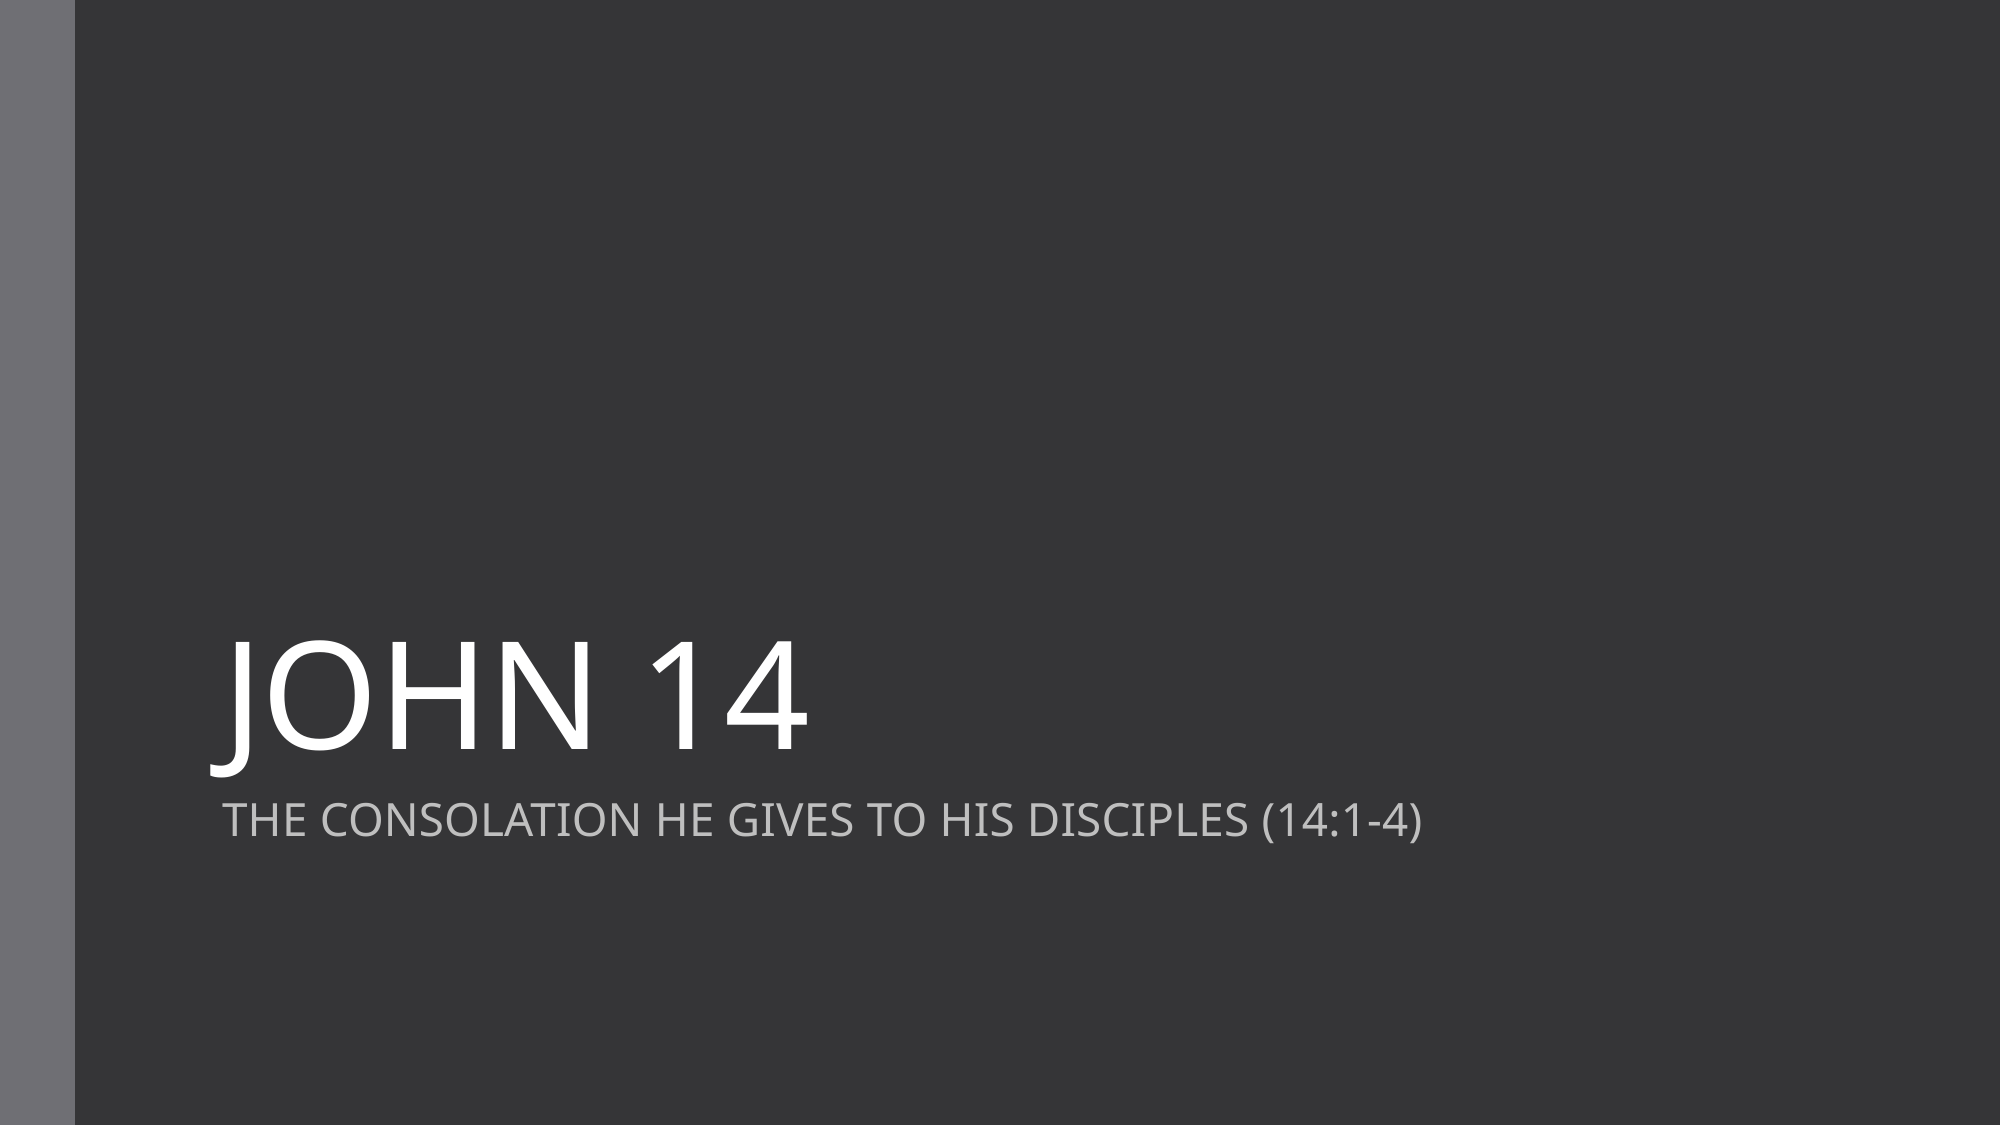

# JOHN 14
THE CONSOLATION HE GIVES TO HIS DISCIPLES (14:1-4)